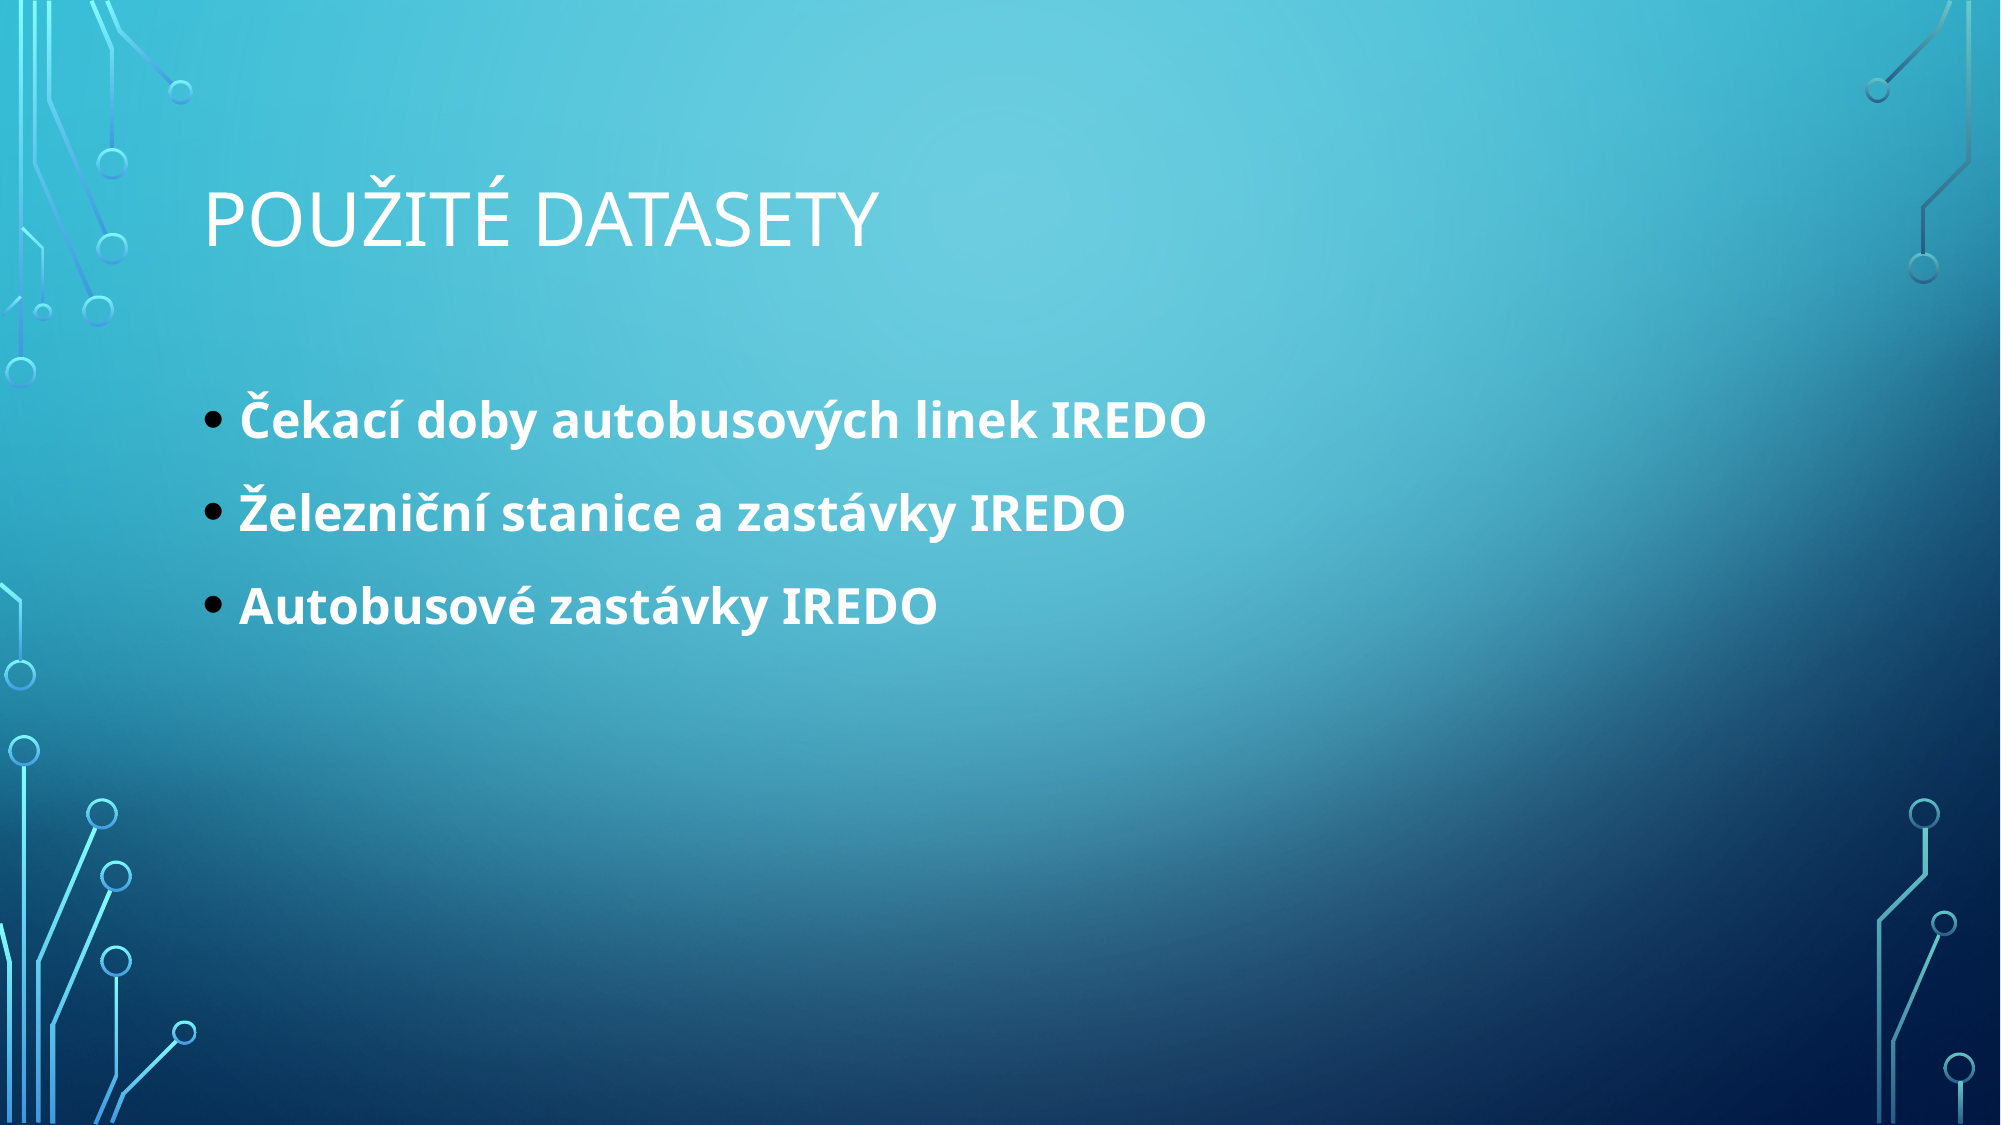

# Použité datasety
Čekací doby autobusových linek IREDO
Železniční stanice a zastávky IREDO
Autobusové zastávky IREDO